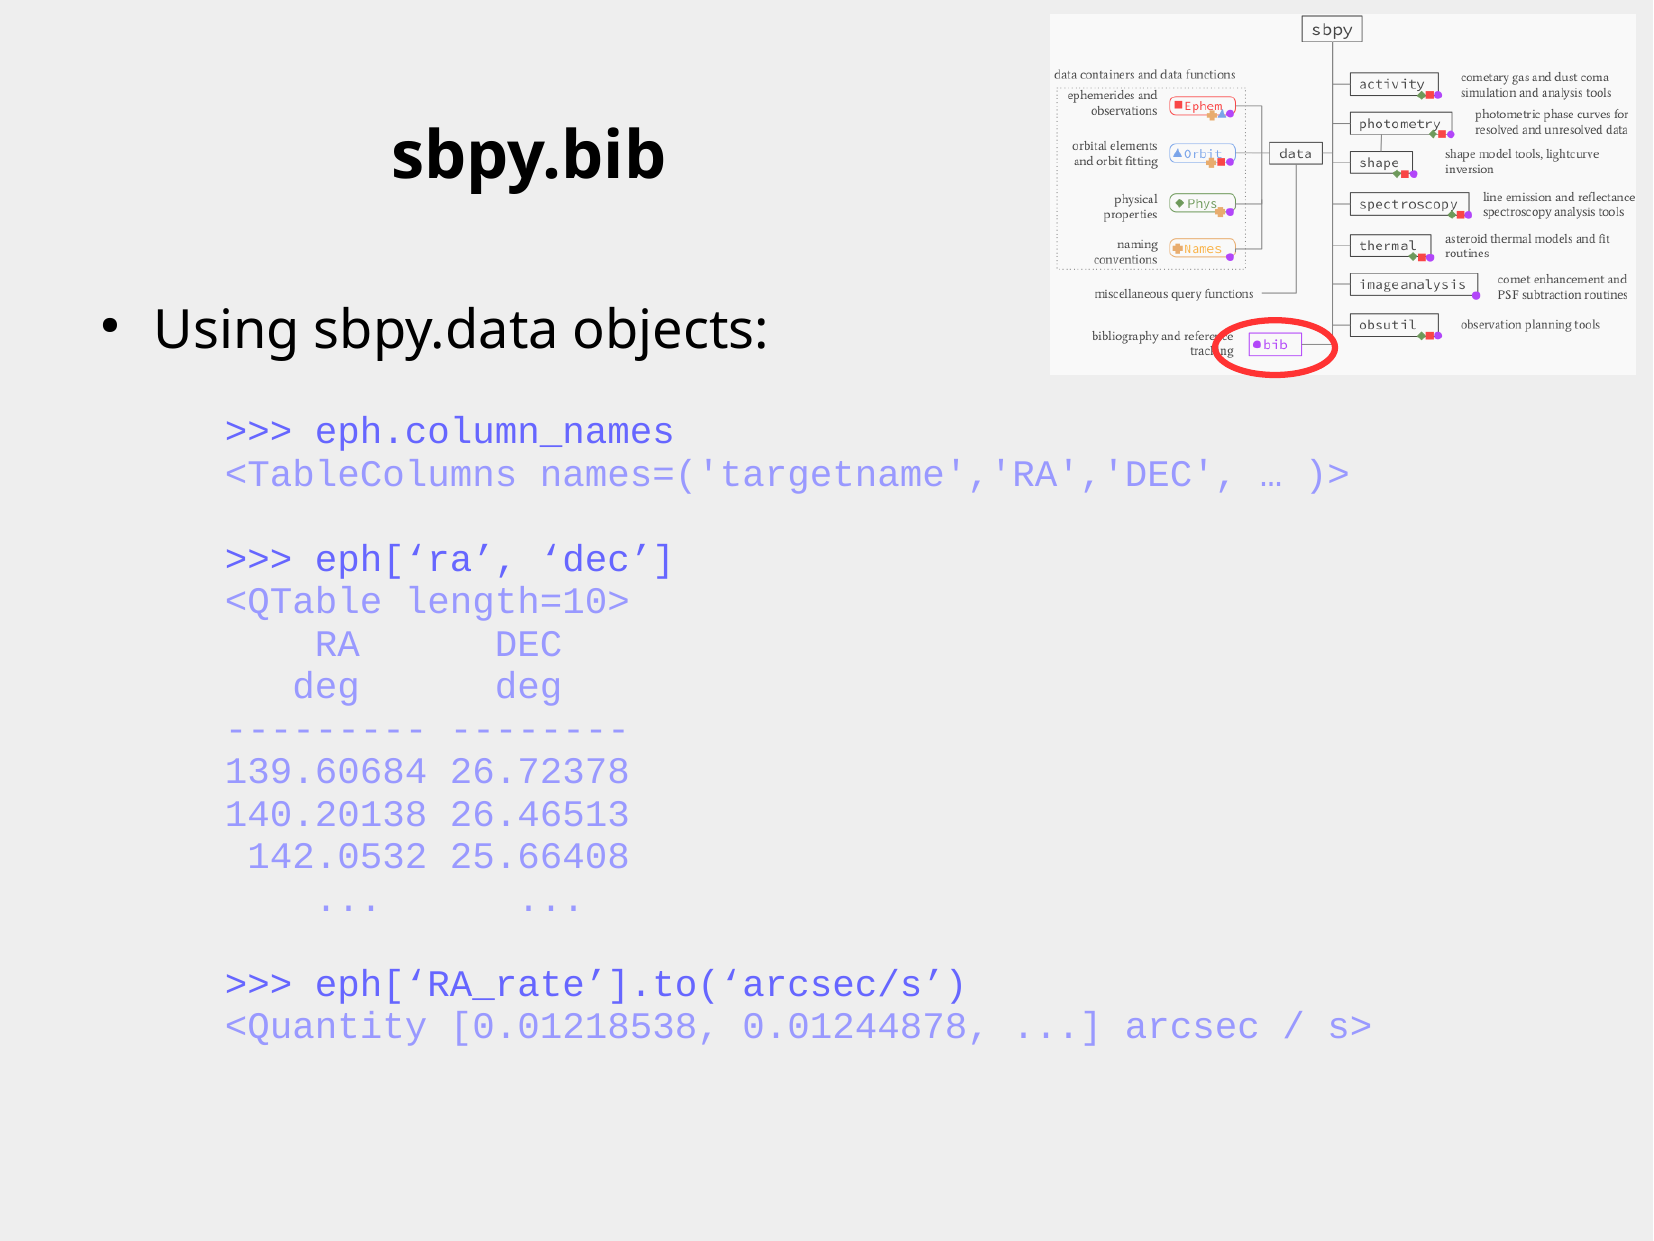

# sbpy.bib
Using sbpy.data objects:
>>> eph.column_names
<TableColumns names=('targetname','RA','DEC', … )>
>>> eph[‘ra’, ‘dec’]
<QTable length=10>
 RA DEC
 deg deg
--------- --------
139.60684 26.72378
140.20138 26.46513
 142.0532 25.66408
 ... ...
>>> eph[‘RA_rate’].to(‘arcsec/s’)
<Quantity [0.01218538, 0.01244878, ...] arcsec / s>